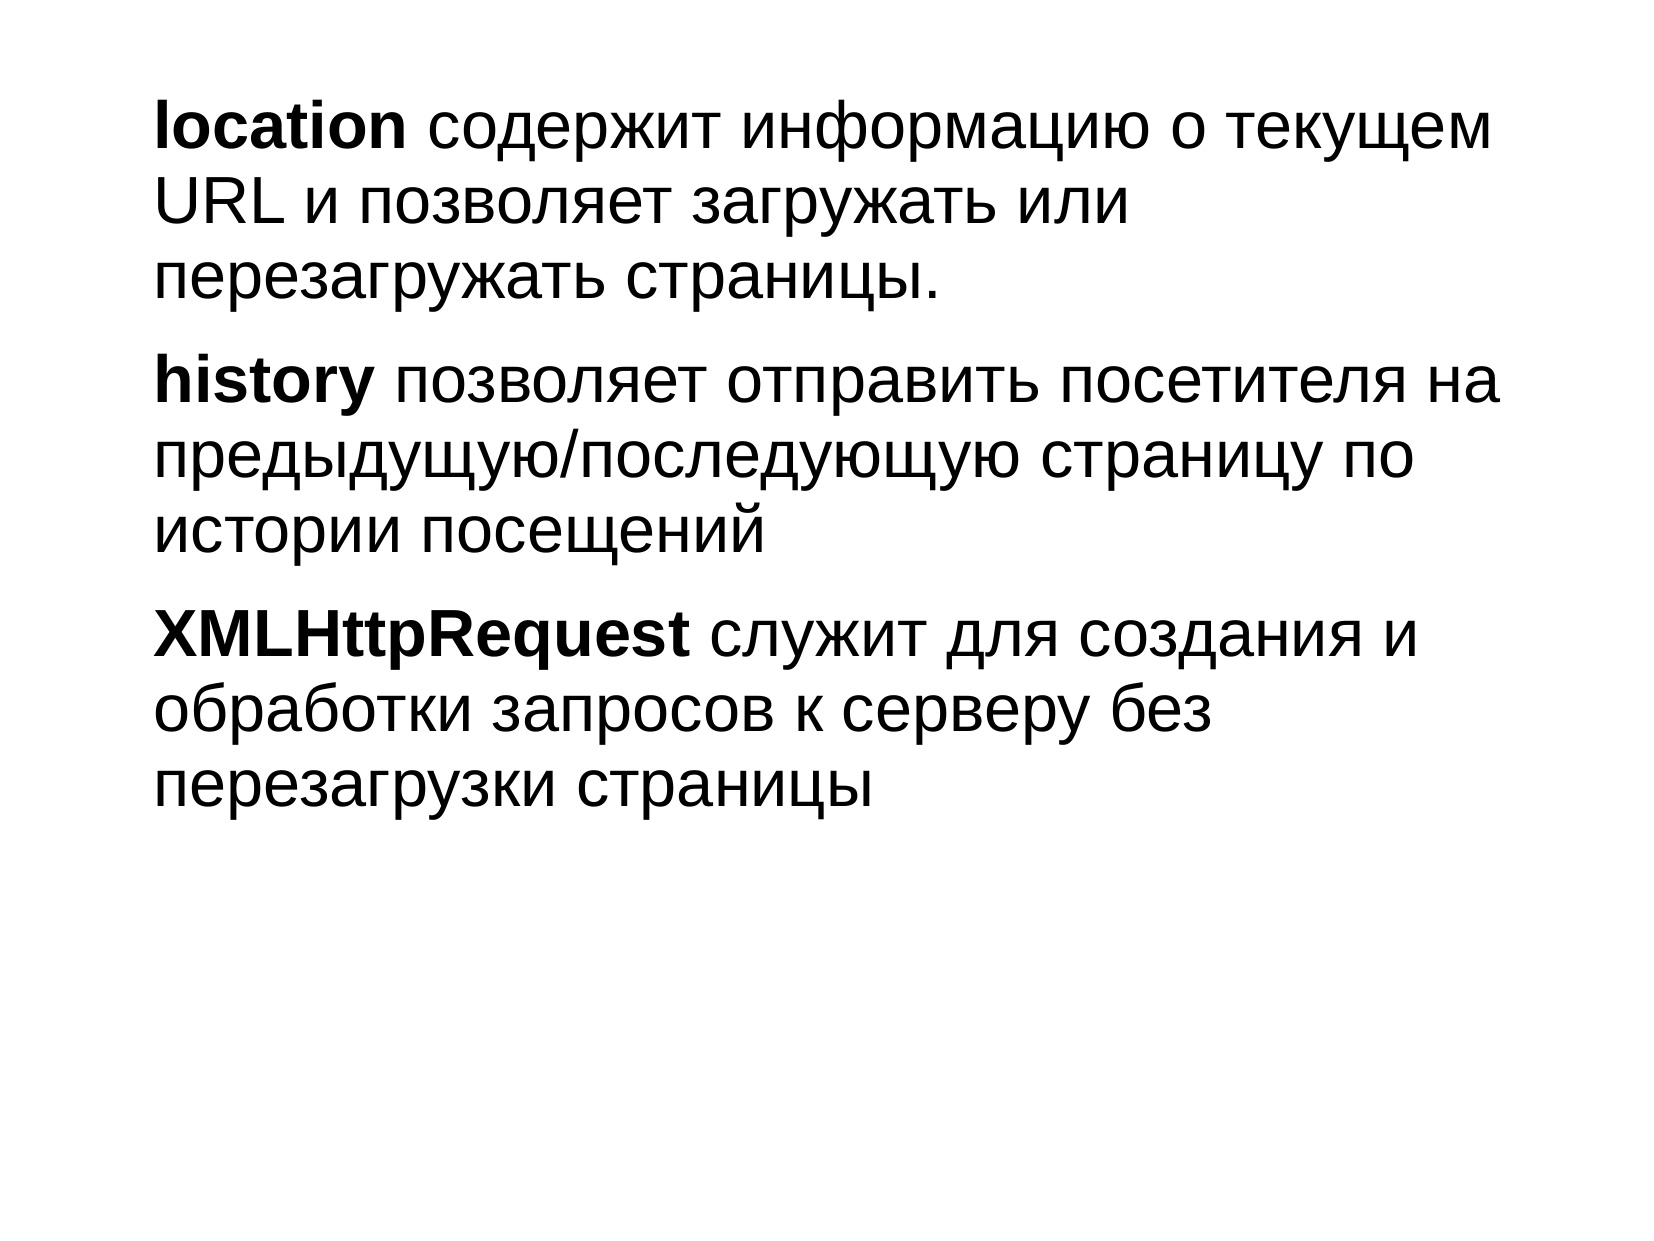

# location содержит информацию о текущем URL и позволяет загружать или перезагружать страницы.
history позволяет отправить посетителя на предыдущую/последующую страницу по истории посещений
XMLHttpRequest служит для создания и обработки запросов к серверу без перезагрузки страницы